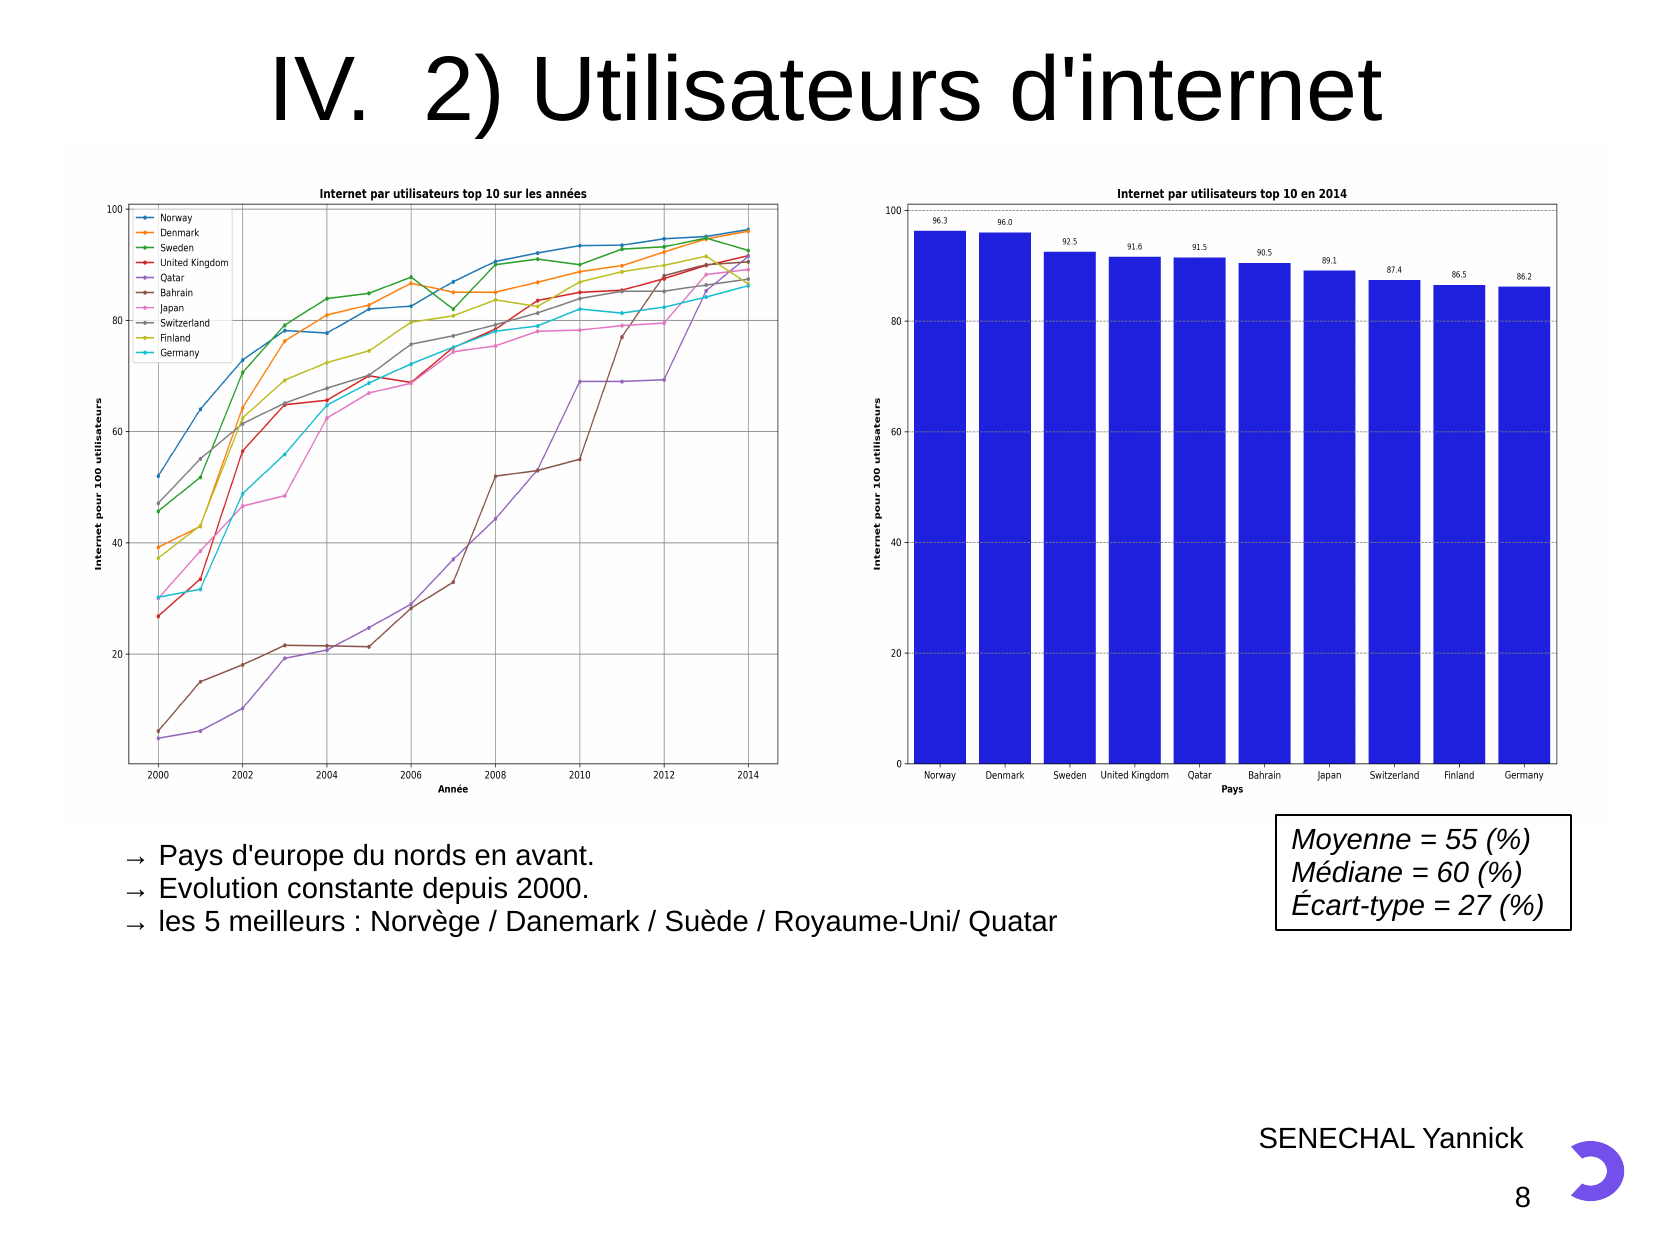

# IV. 2) Utilisateurs d'internet
Moyenne = 55 (%)
Médiane = 60 (%)
Écart-type = 27 (%)
→ Pays d'europe du nords en avant.
→ Evolution constante depuis 2000.
→ les 5 meilleurs : Norvège / Danemark / Suède / Royaume-Uni/ Quatar
SENECHAL Yannick
8